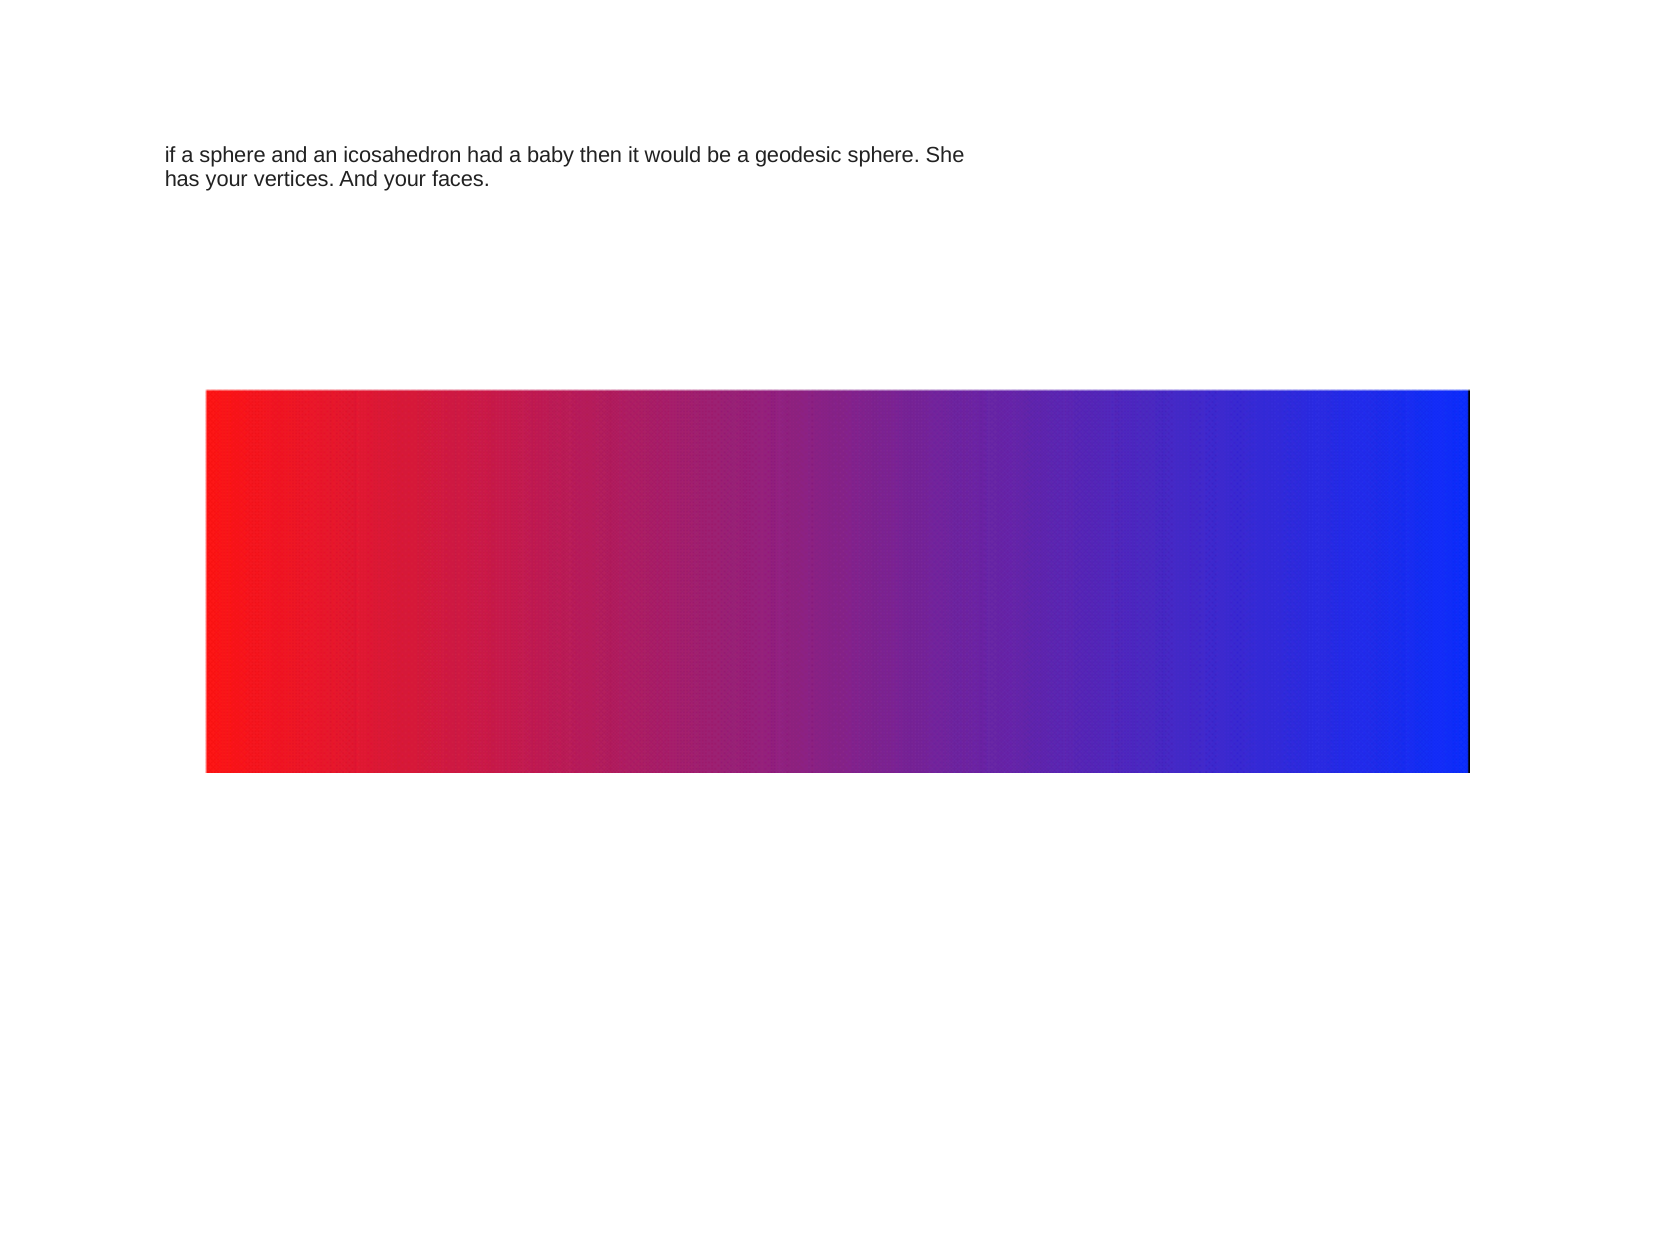

if a sphere and an icosahedron had a baby then it would be a geodesic sphere. She has your vertices. And your faces.